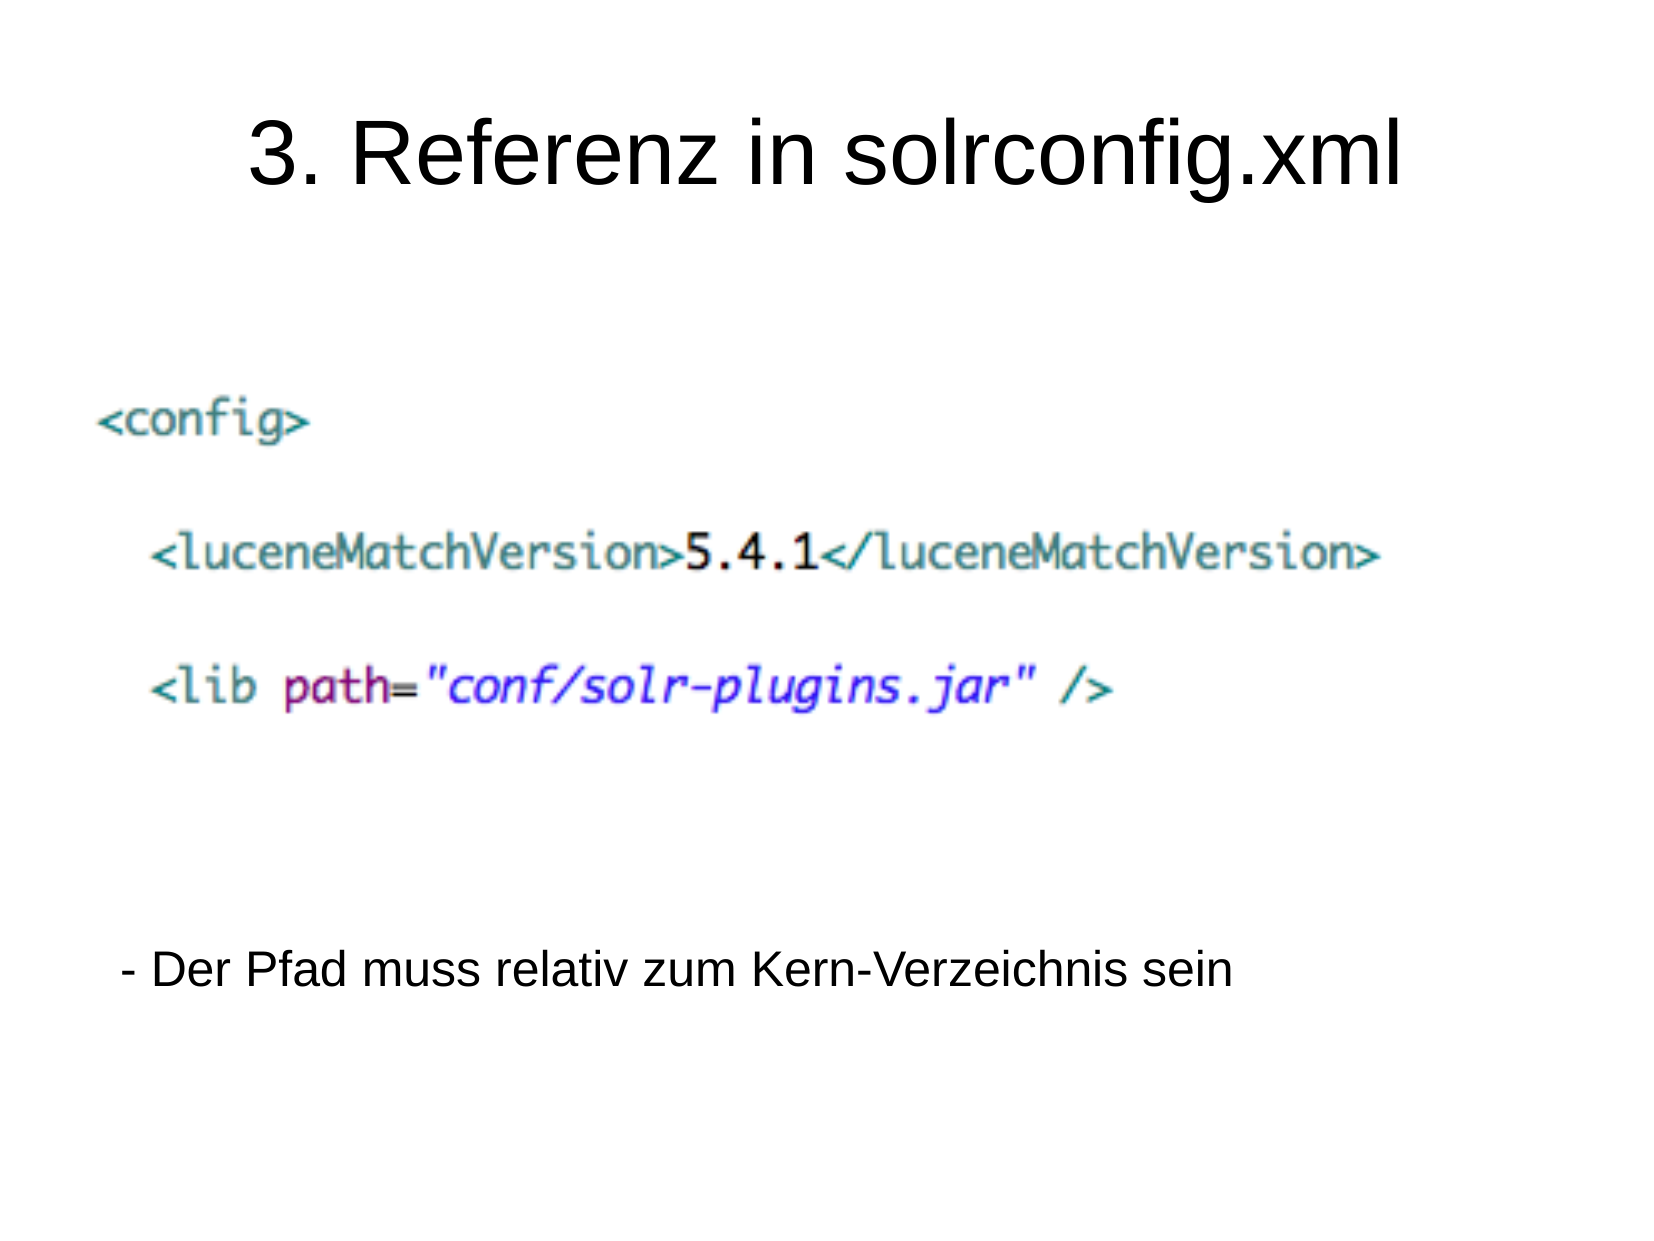

# 3. Referenz in solrconfig.xml
- Der Pfad muss relativ zum Kern-Verzeichnis sein